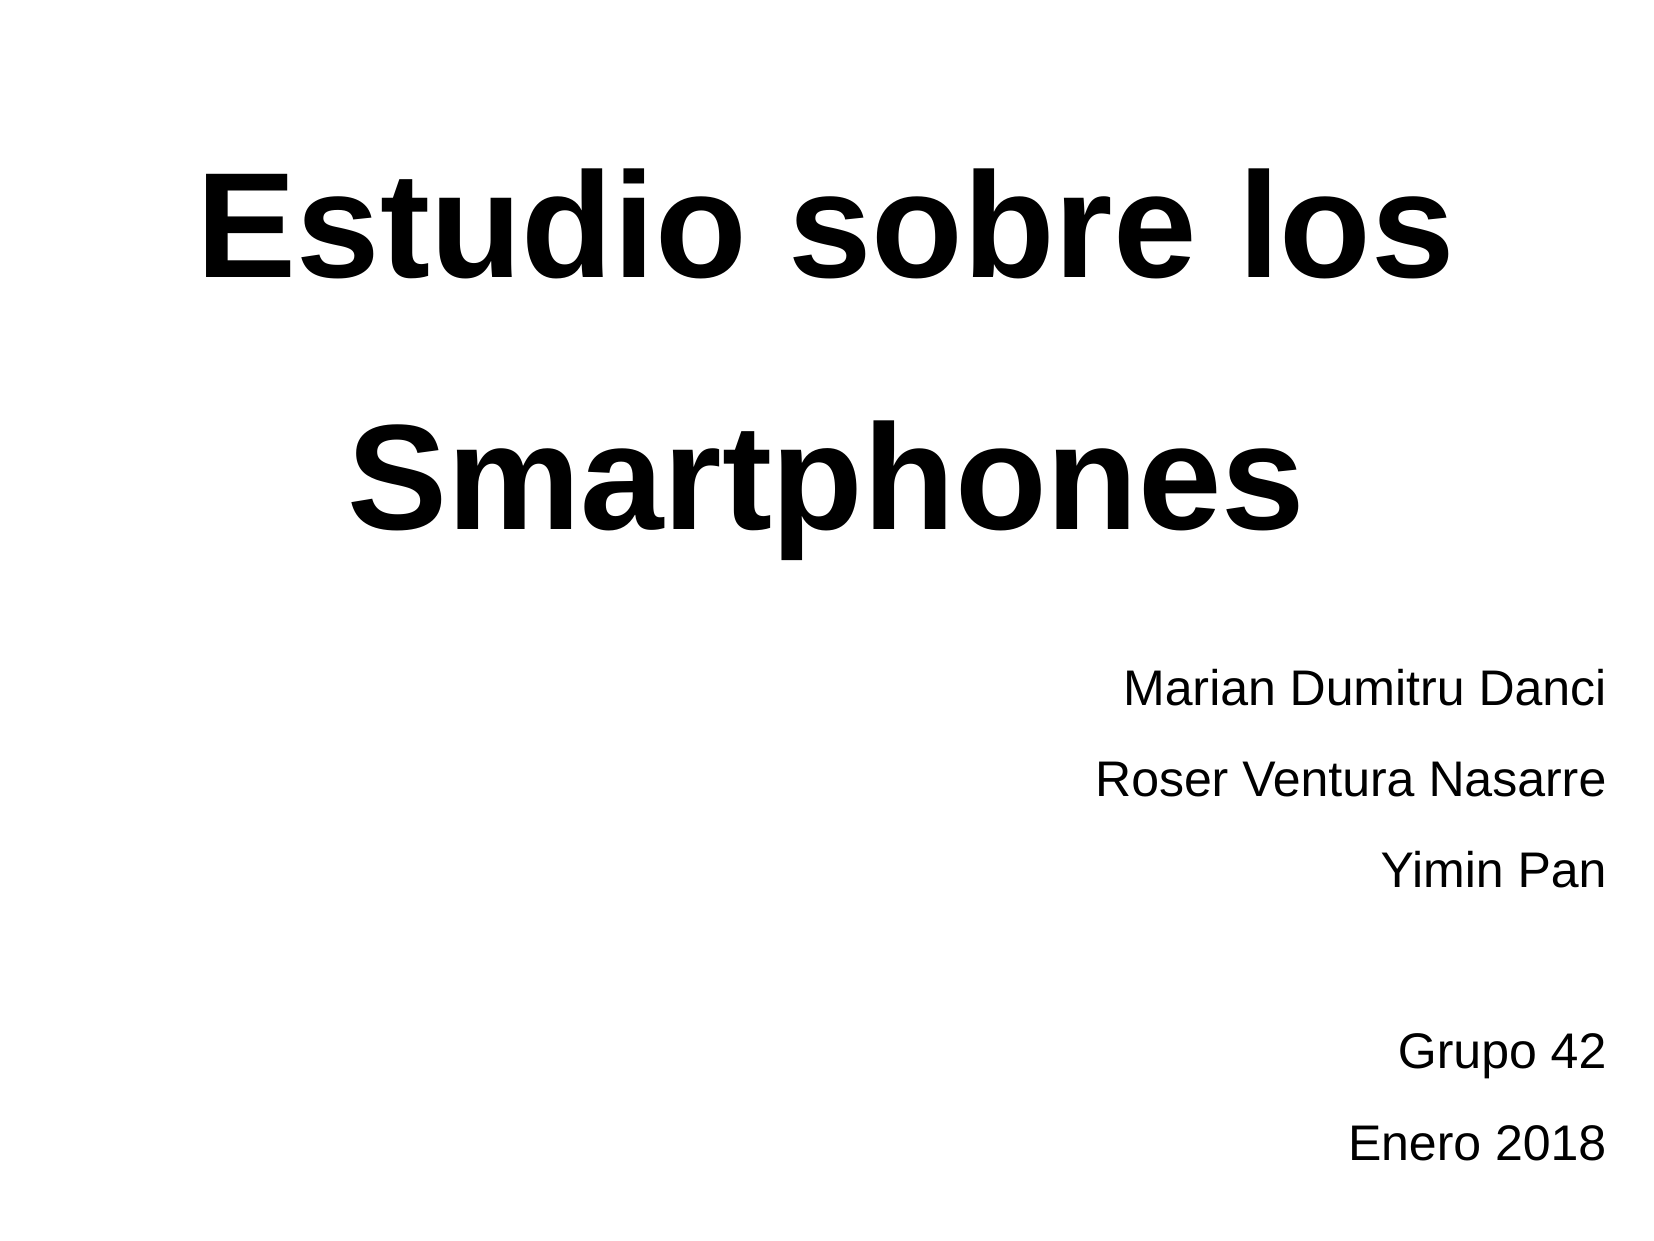

# Estudio sobre los Smartphones
Marian Dumitru Danci
Roser Ventura Nasarre
Yimin Pan
Grupo 42
Enero 2018